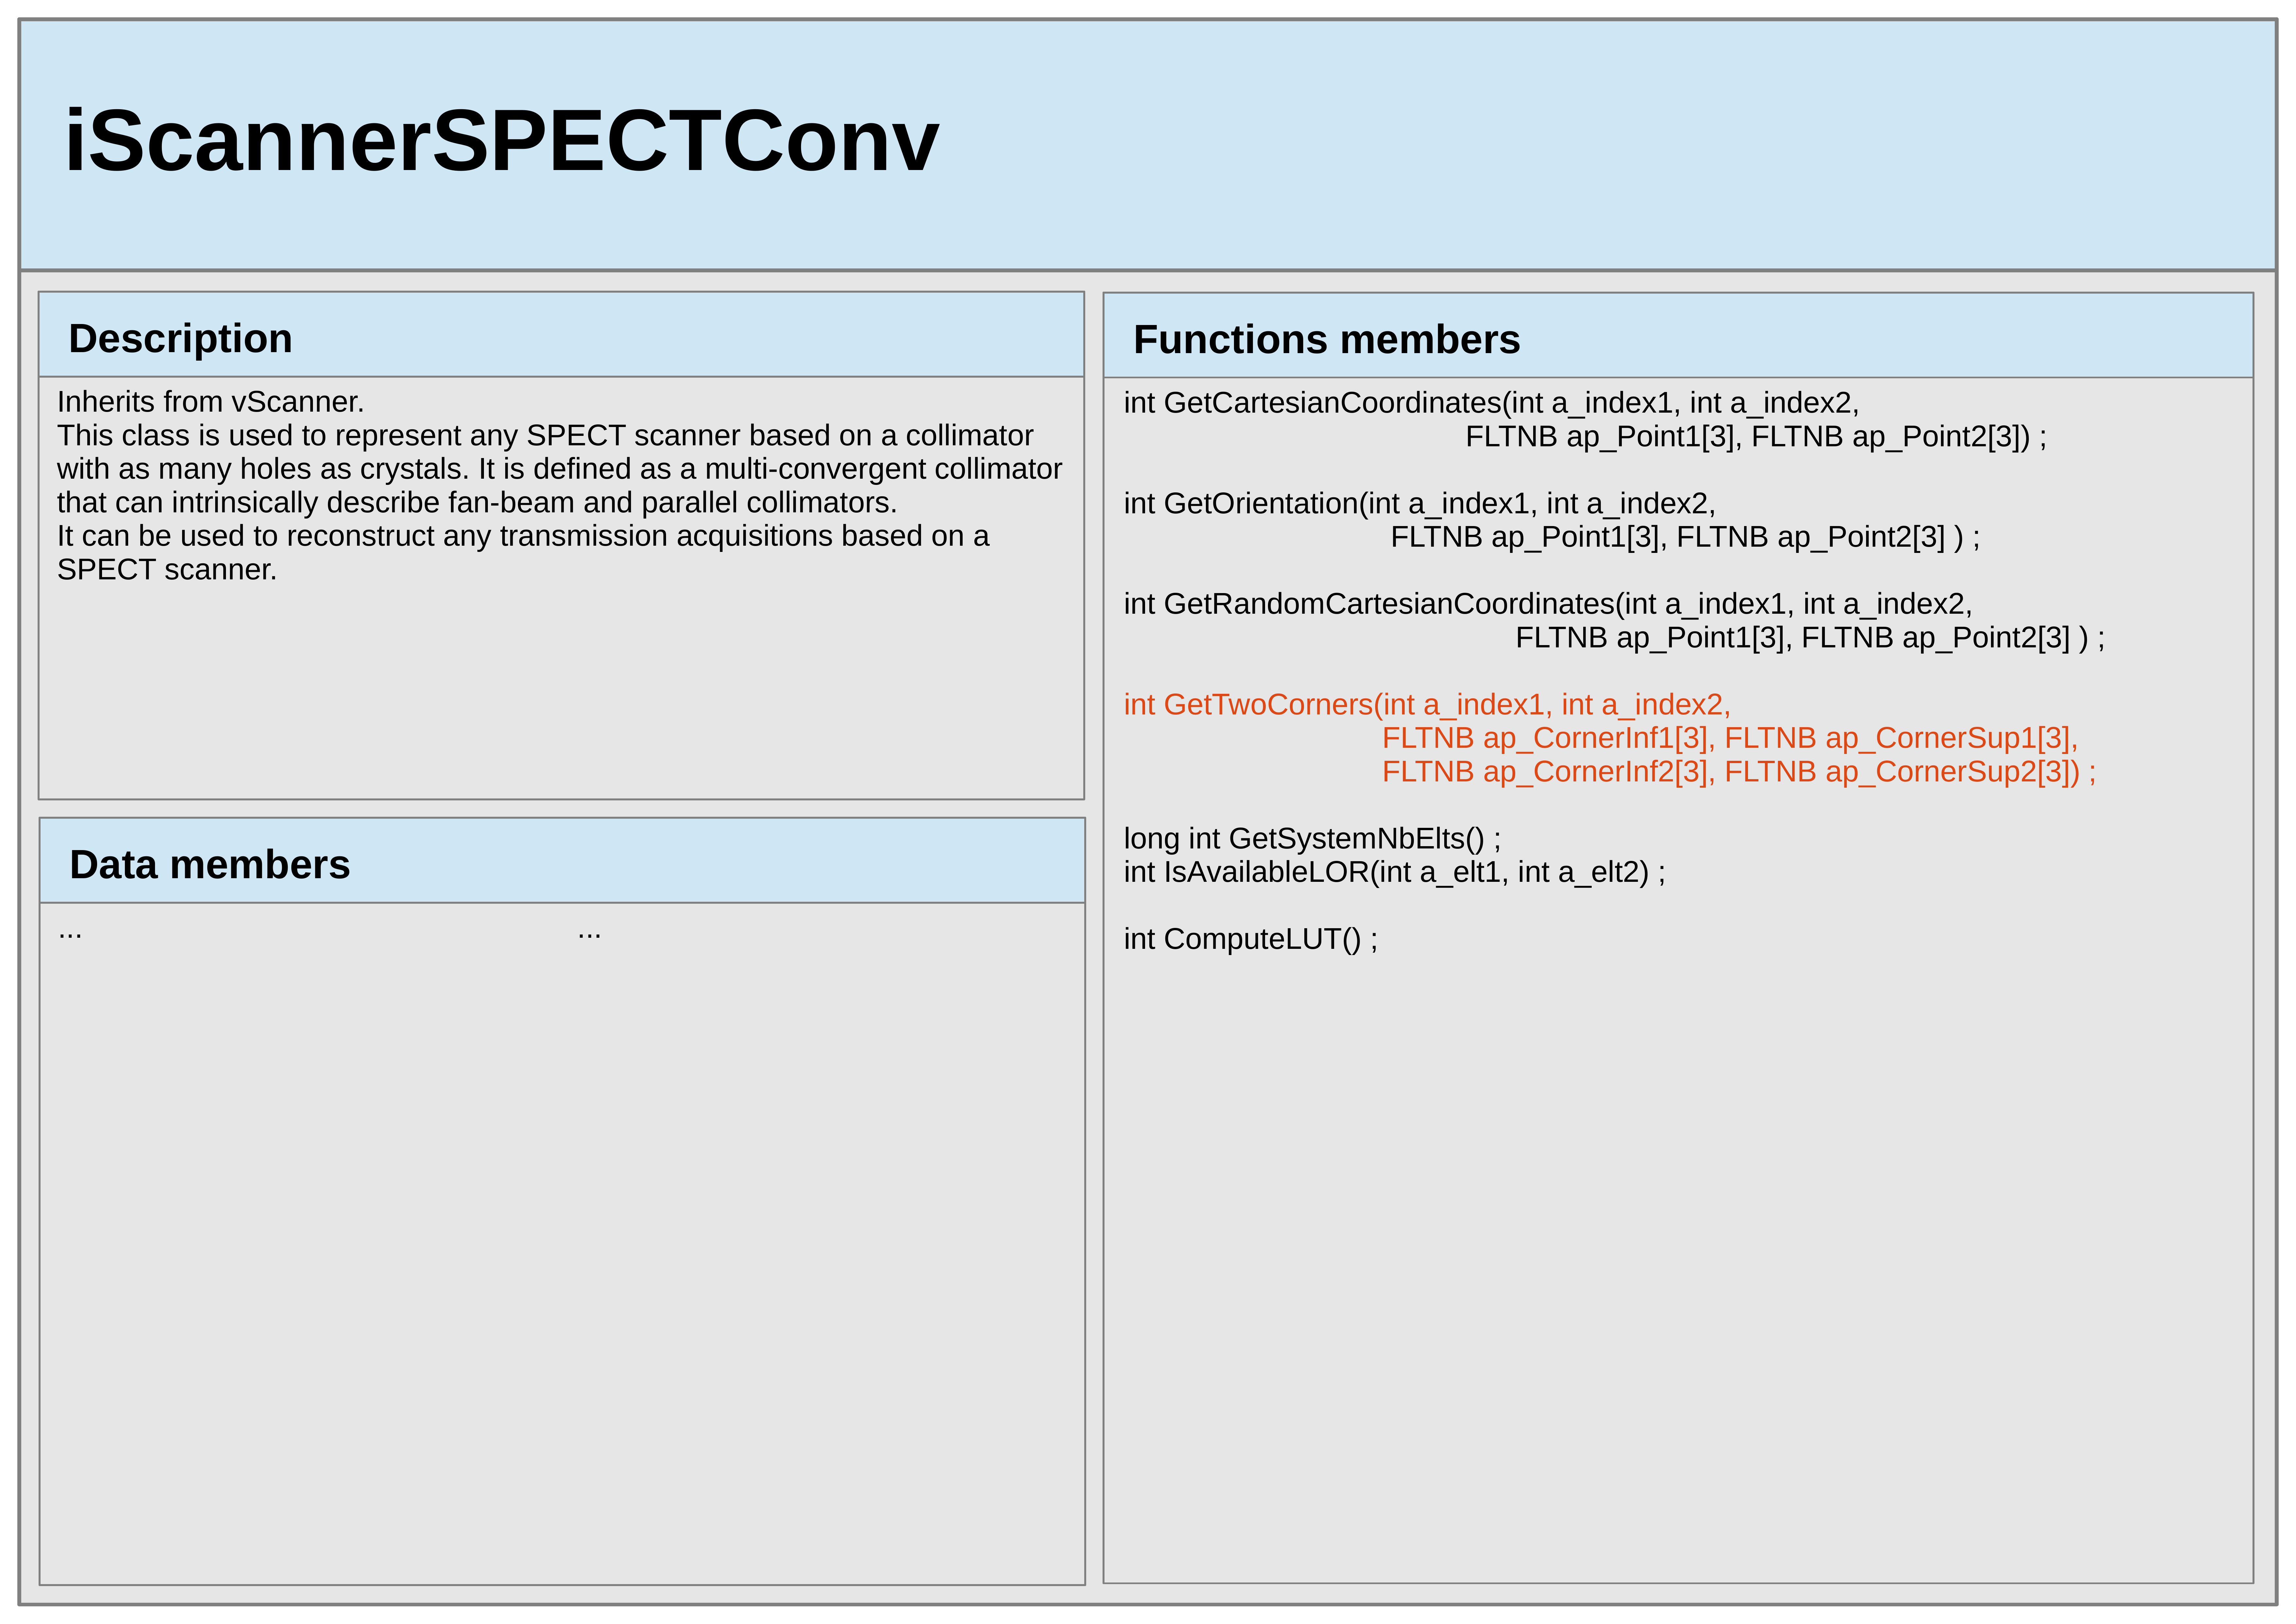

iScannerSPECTConv
Description
Functions members
Inherits from vScanner.
This class is used to represent any SPECT scanner based on a collimator with as many holes as crystals. It is defined as a multi-convergent collimator that can intrinsically describe fan-beam and parallel collimators.
It can be used to reconstruct any transmission acquisitions based on a SPECT scanner.
int GetCartesianCoordinates(int a_index1, int a_index2,
 FLTNB ap_Point1[3], FLTNB ap_Point2[3]) ;
int GetOrientation(int a_index1, int a_index2,
 FLTNB ap_Point1[3], FLTNB ap_Point2[3] ) ;
int GetRandomCartesianCoordinates(int a_index1, int a_index2,
 FLTNB ap_Point1[3], FLTNB ap_Point2[3] ) ;
int GetTwoCorners(int a_index1, int a_index2,
 FLTNB ap_CornerInf1[3], FLTNB ap_CornerSup1[3],
 FLTNB ap_CornerInf2[3], FLTNB ap_CornerSup2[3]) ;
long int GetSystemNbElts() ;
int IsAvailableLOR(int a_elt1, int a_elt2) ;
int ComputeLUT() ;
Data members
...
...